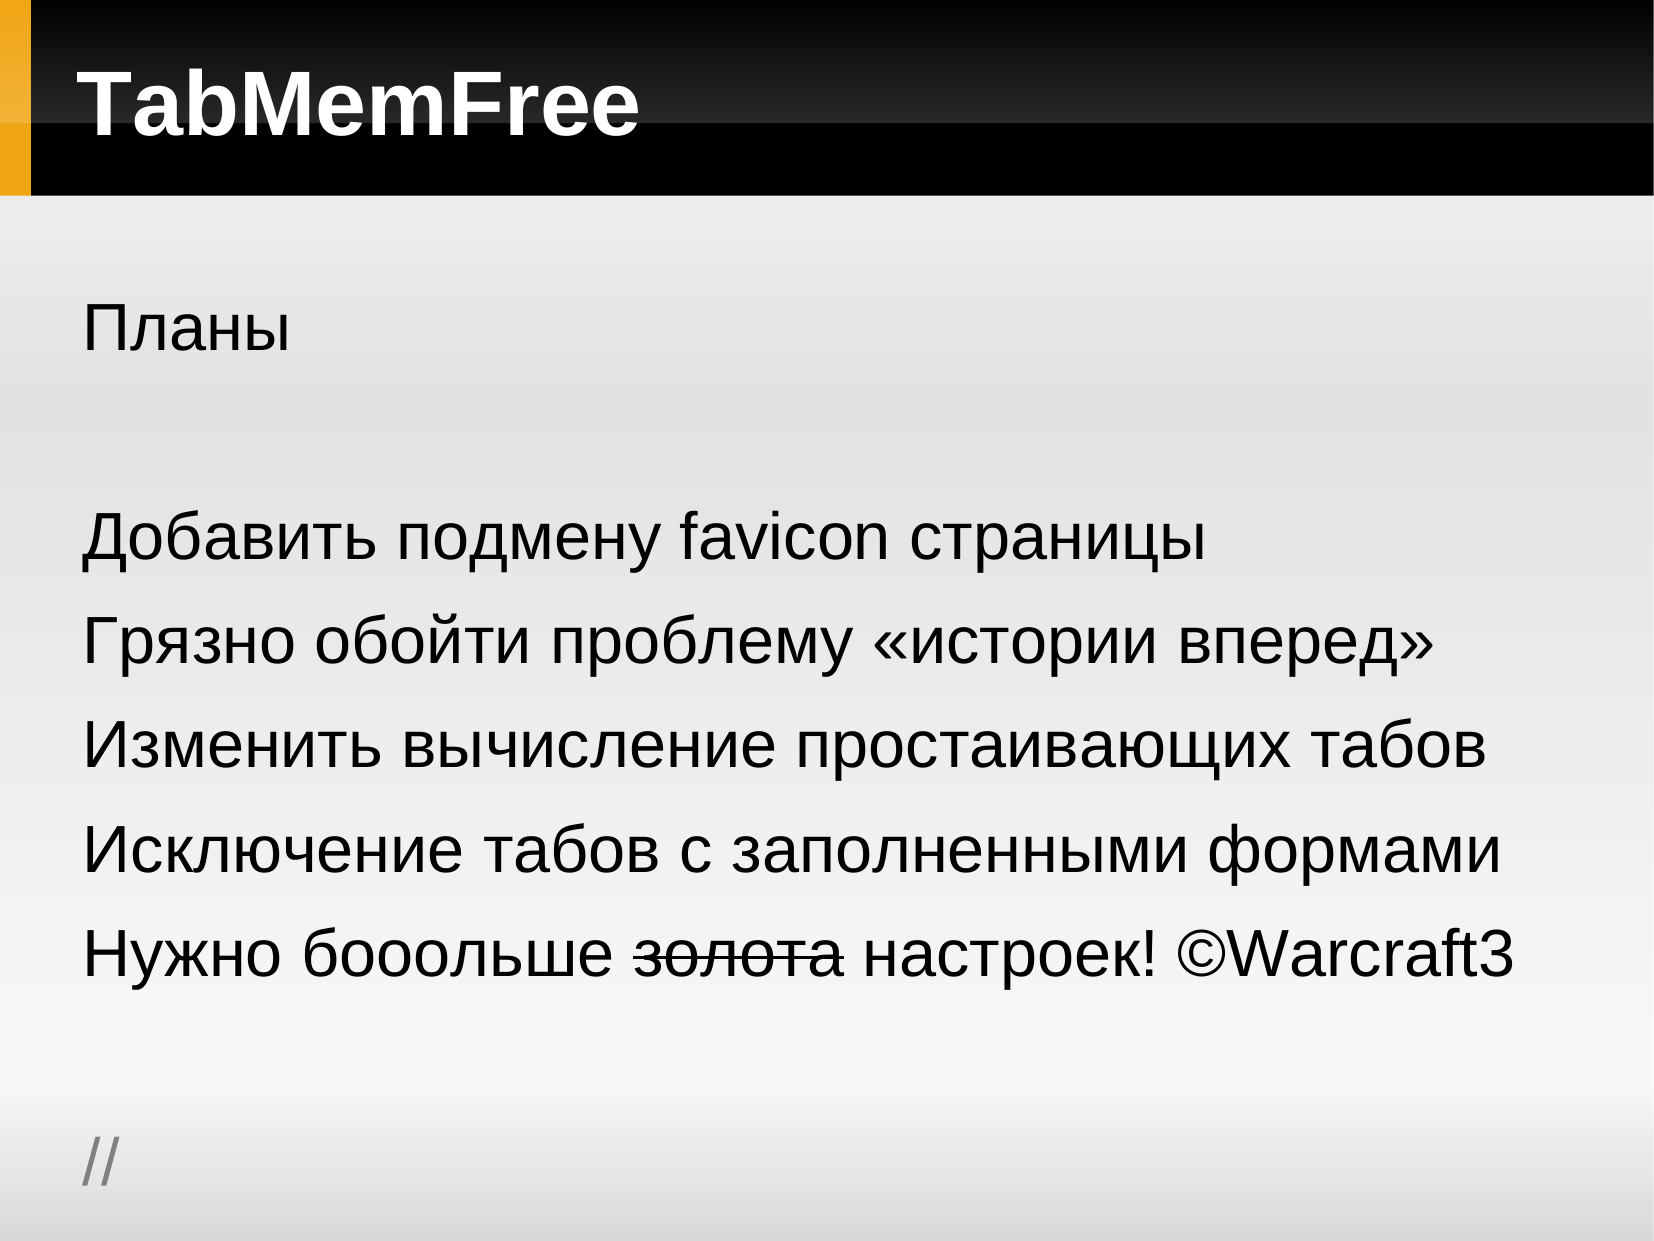

# TabMemFree
Планы
Добавить подмену favicon страницы
Грязно обойти проблему «истории вперед»
Изменить вычисление простаивающих табов
Исключение табов с заполненными формами
Нужно бооольше золота настроек! ©Warcraft3
//